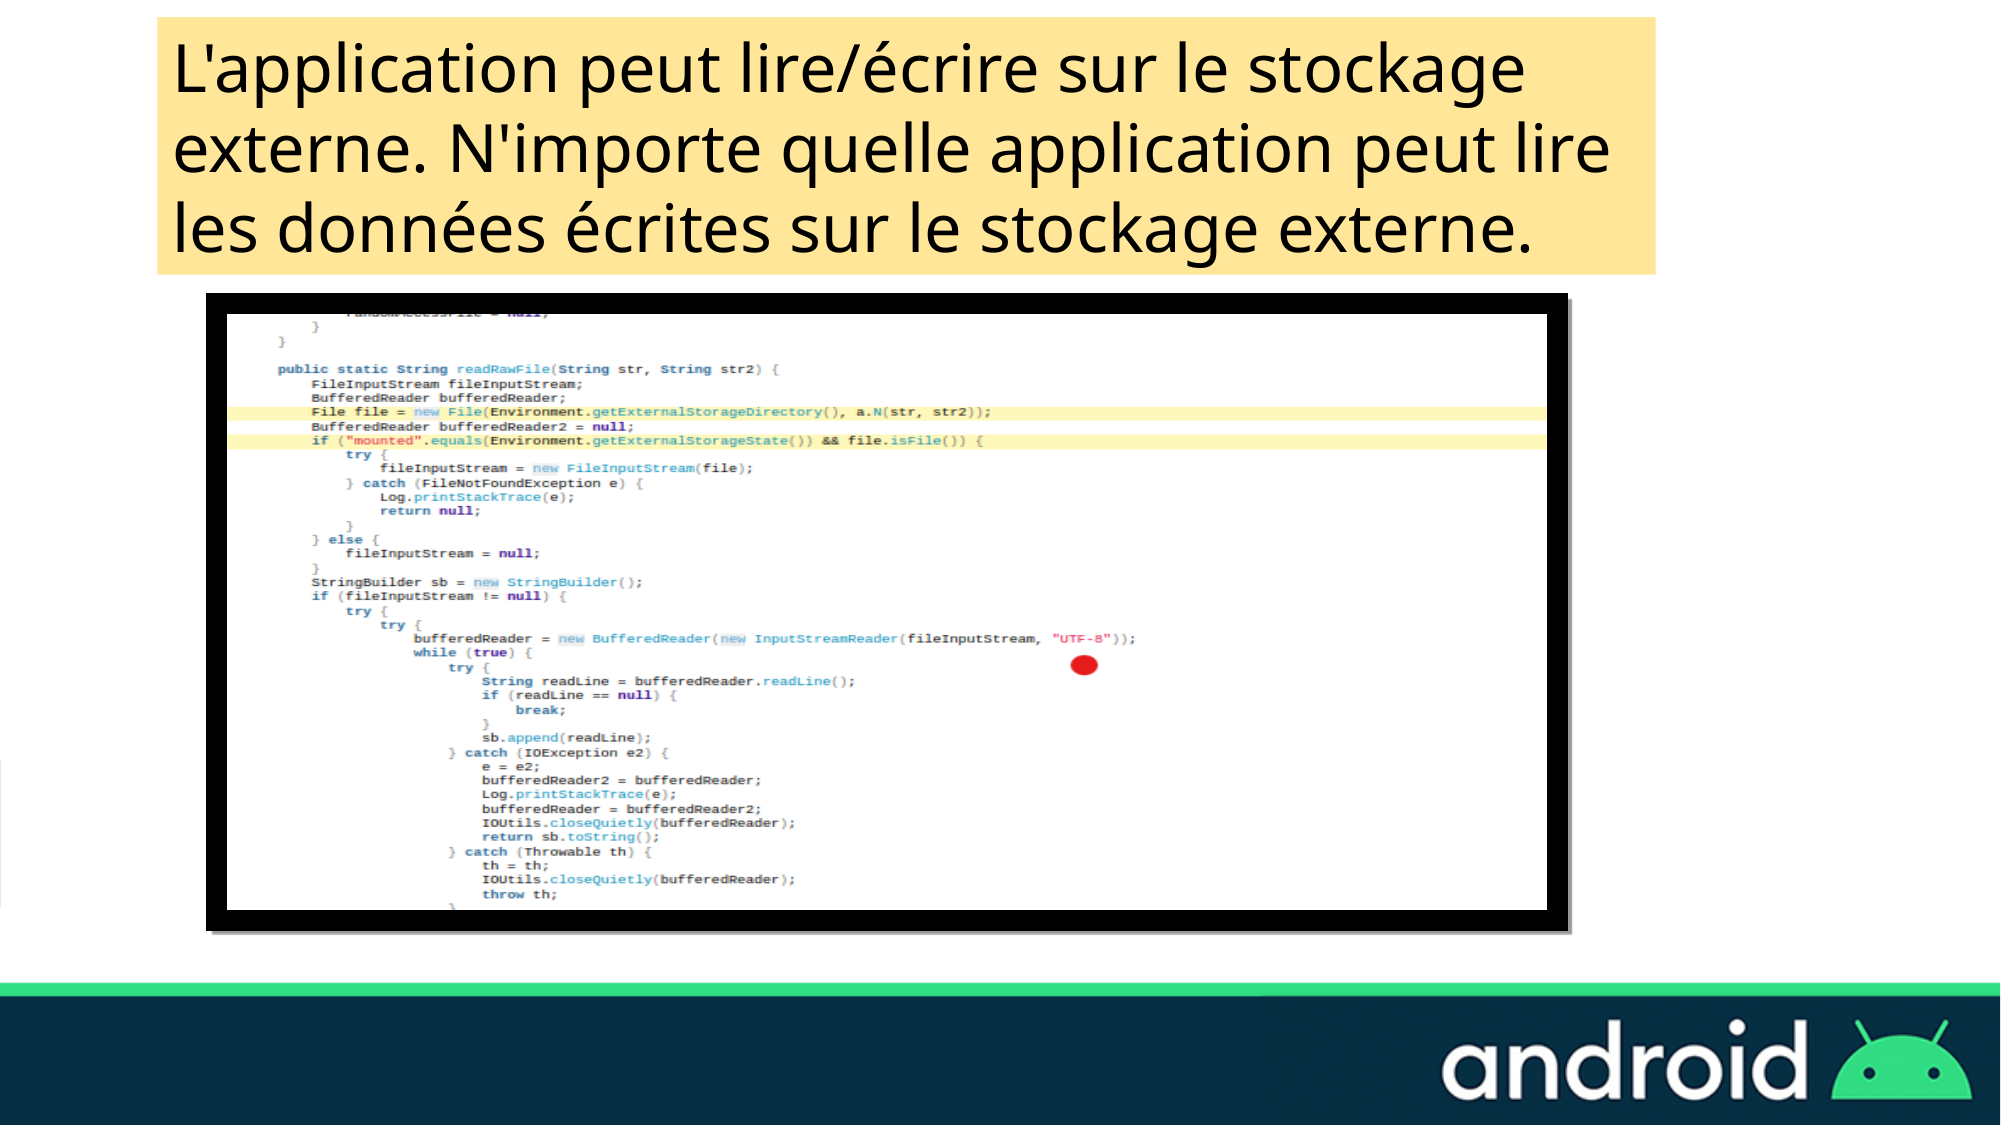

# L'application peut lire/écrire sur le stockage externe. N'importe quelle application peut lire les données écrites sur le stockage externe.